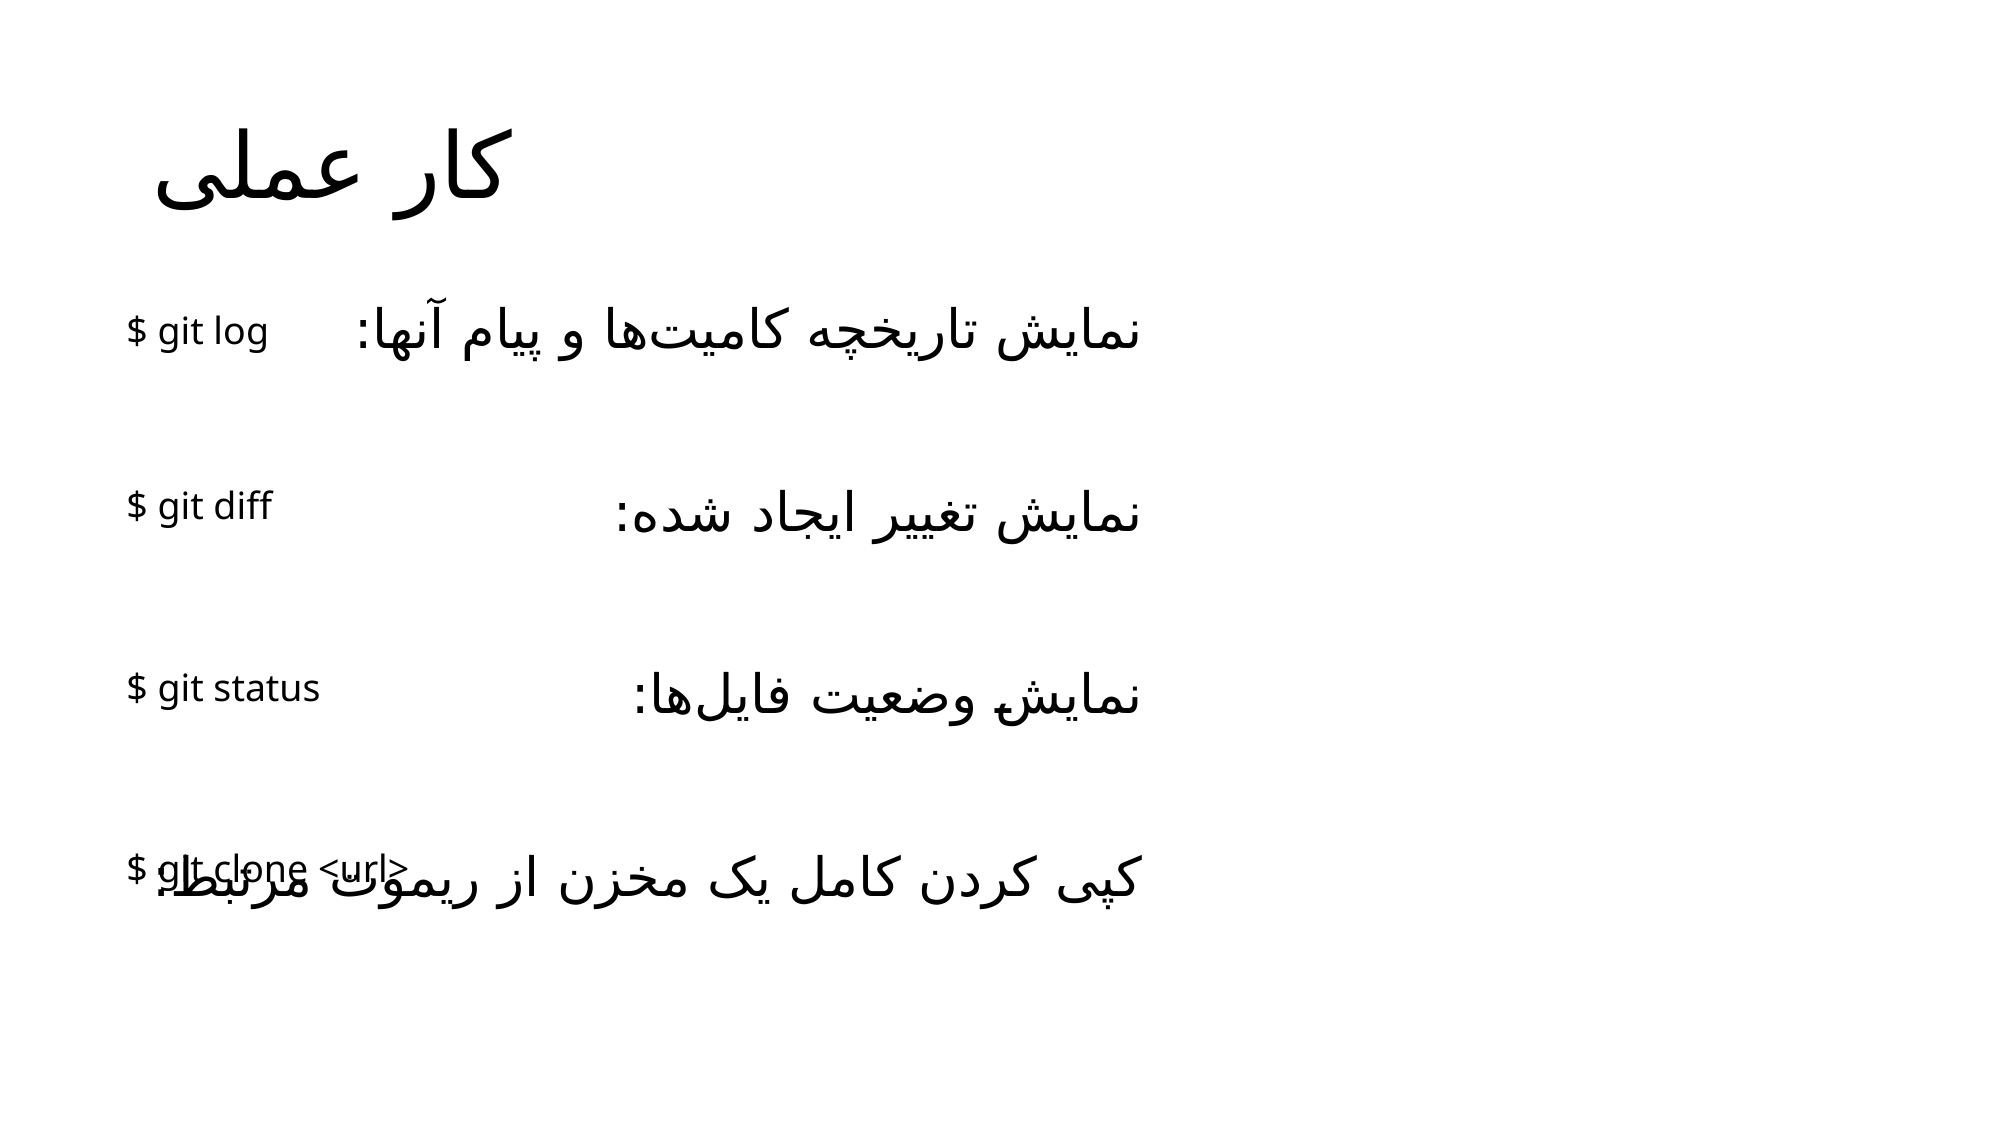

# کار عملی
$ git log
نمایش تاریخچه کامیت‌ها و پیام آنها:
نمایش تغییر ایجاد شده:
نمایش وضعیت فایل‌ها:
کپی کردن کامل یک مخزن از ریموت مرتبط:
$ git diff
$ git status
$ git clone <url>